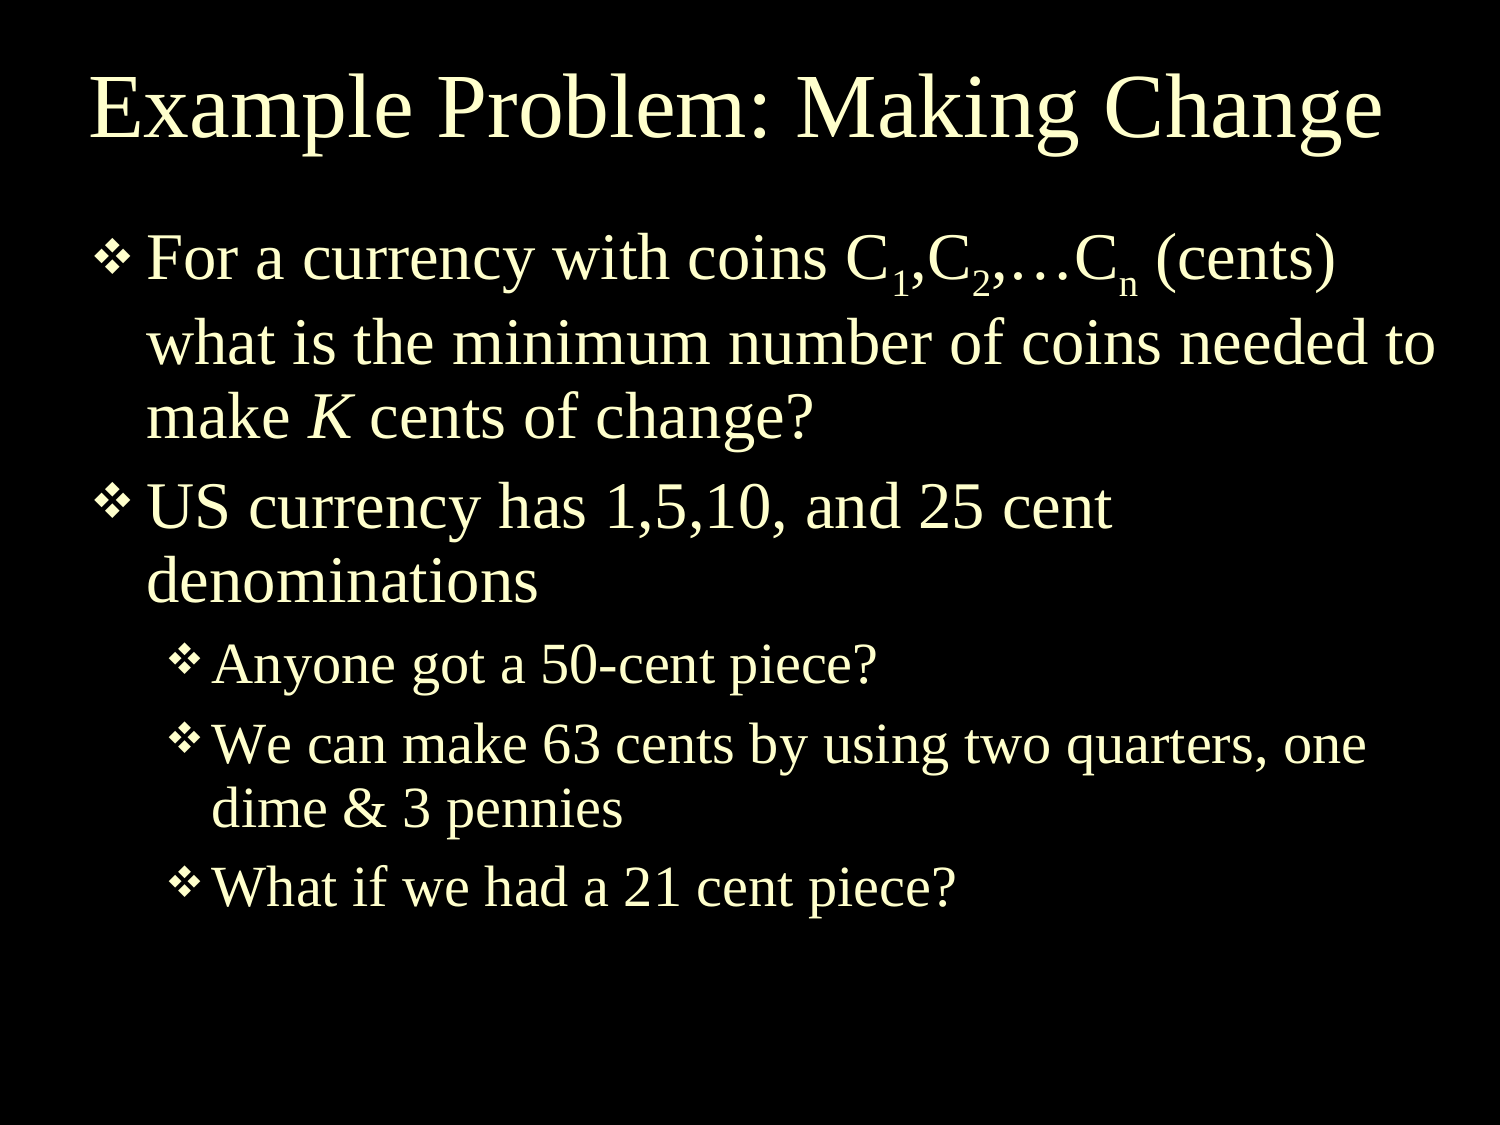

# Example Problem: Making Change
For a currency with coins C1,C2,…Cn (cents) what is the minimum number of coins needed to make K cents of change?
US currency has 1,5,10, and 25 cent denominations
Anyone got a 50-cent piece?
We can make 63 cents by using two quarters, one dime & 3 pennies
What if we had a 21 cent piece?